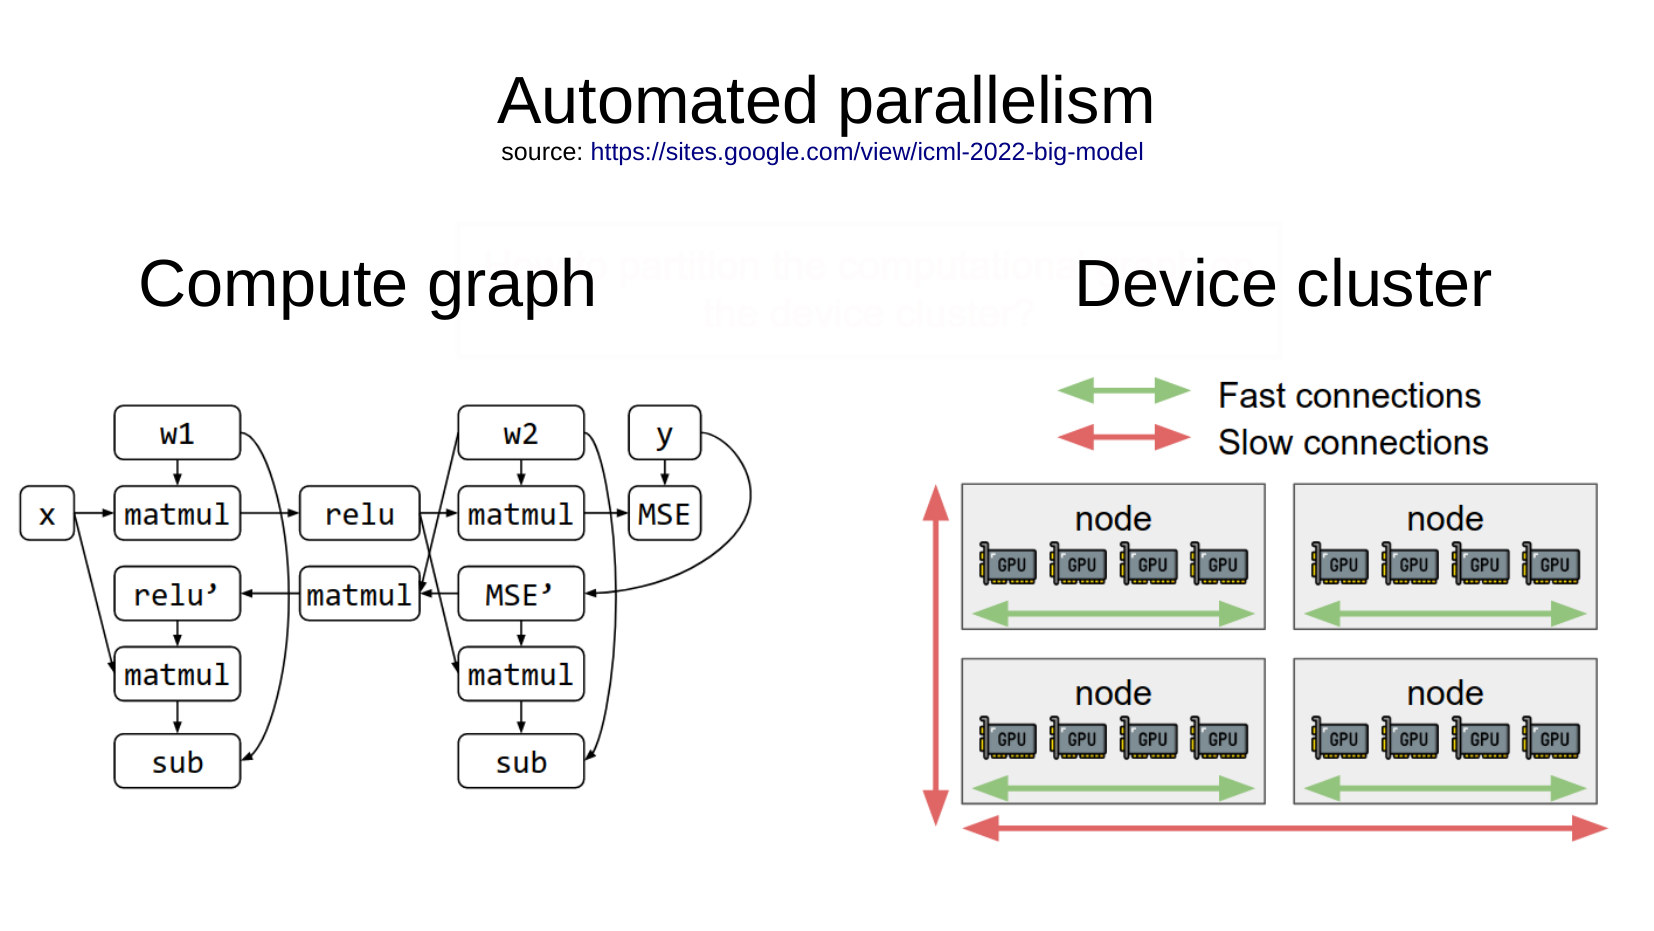

# Automated parallelism source: https://sites.google.com/view/icml-2022-big-model
Compute graph
Device cluster